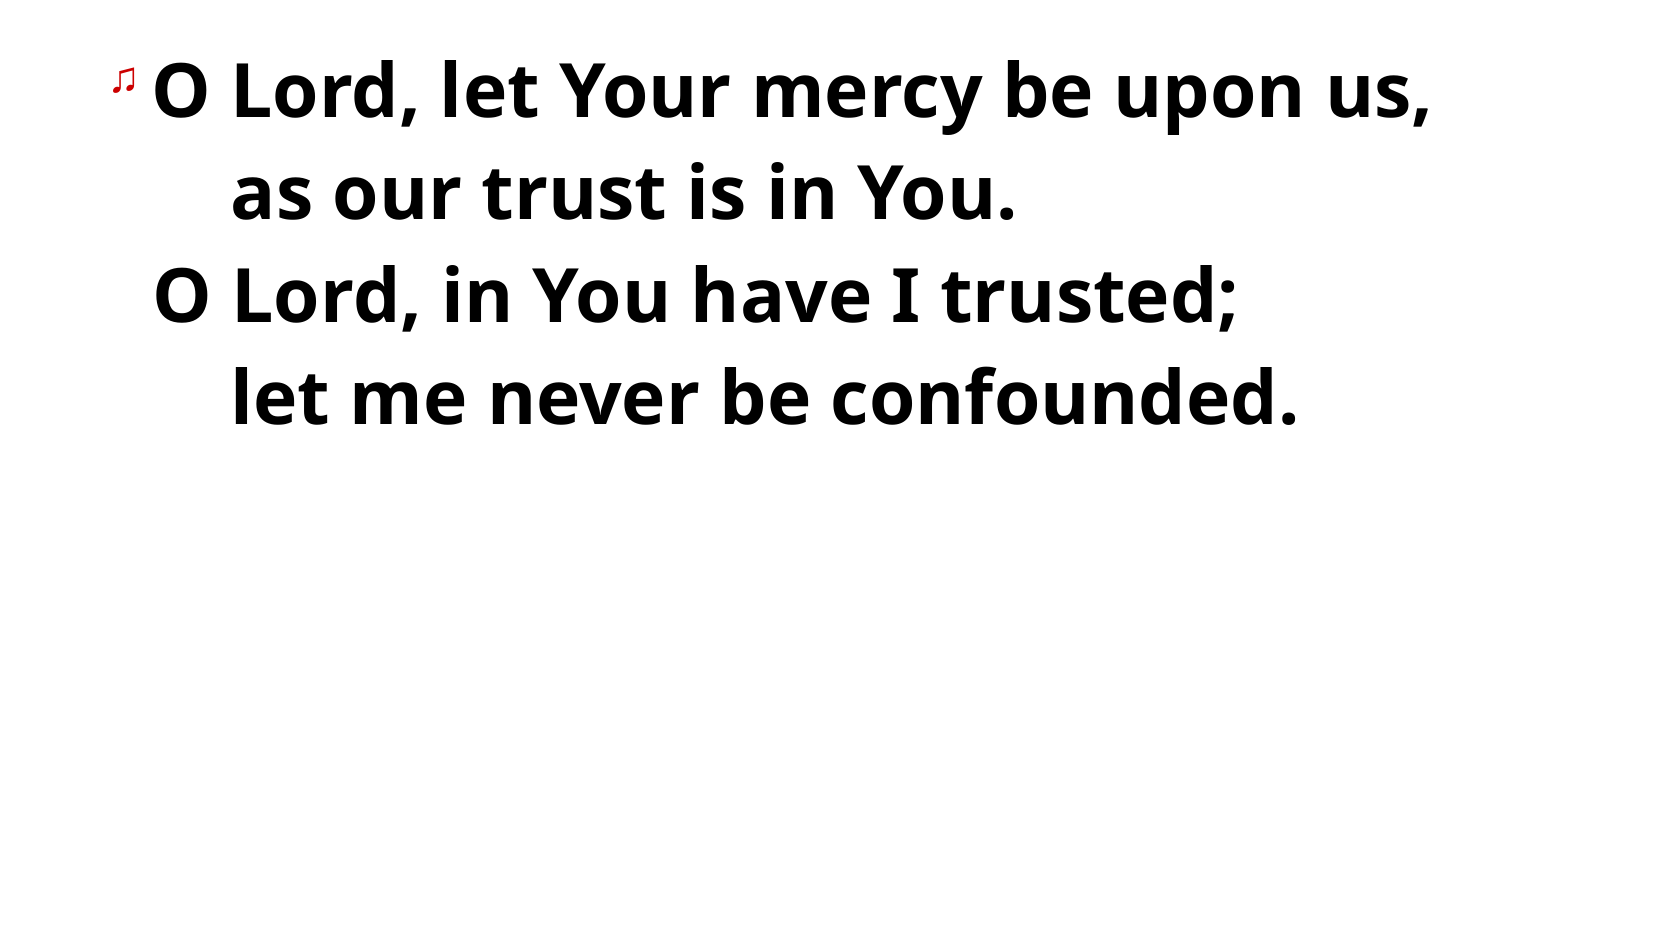

♫ O Lord, let Your mercy be upon us,
 as our trust is in You.
 O Lord, in You have I trusted;
 let me never be confounded.